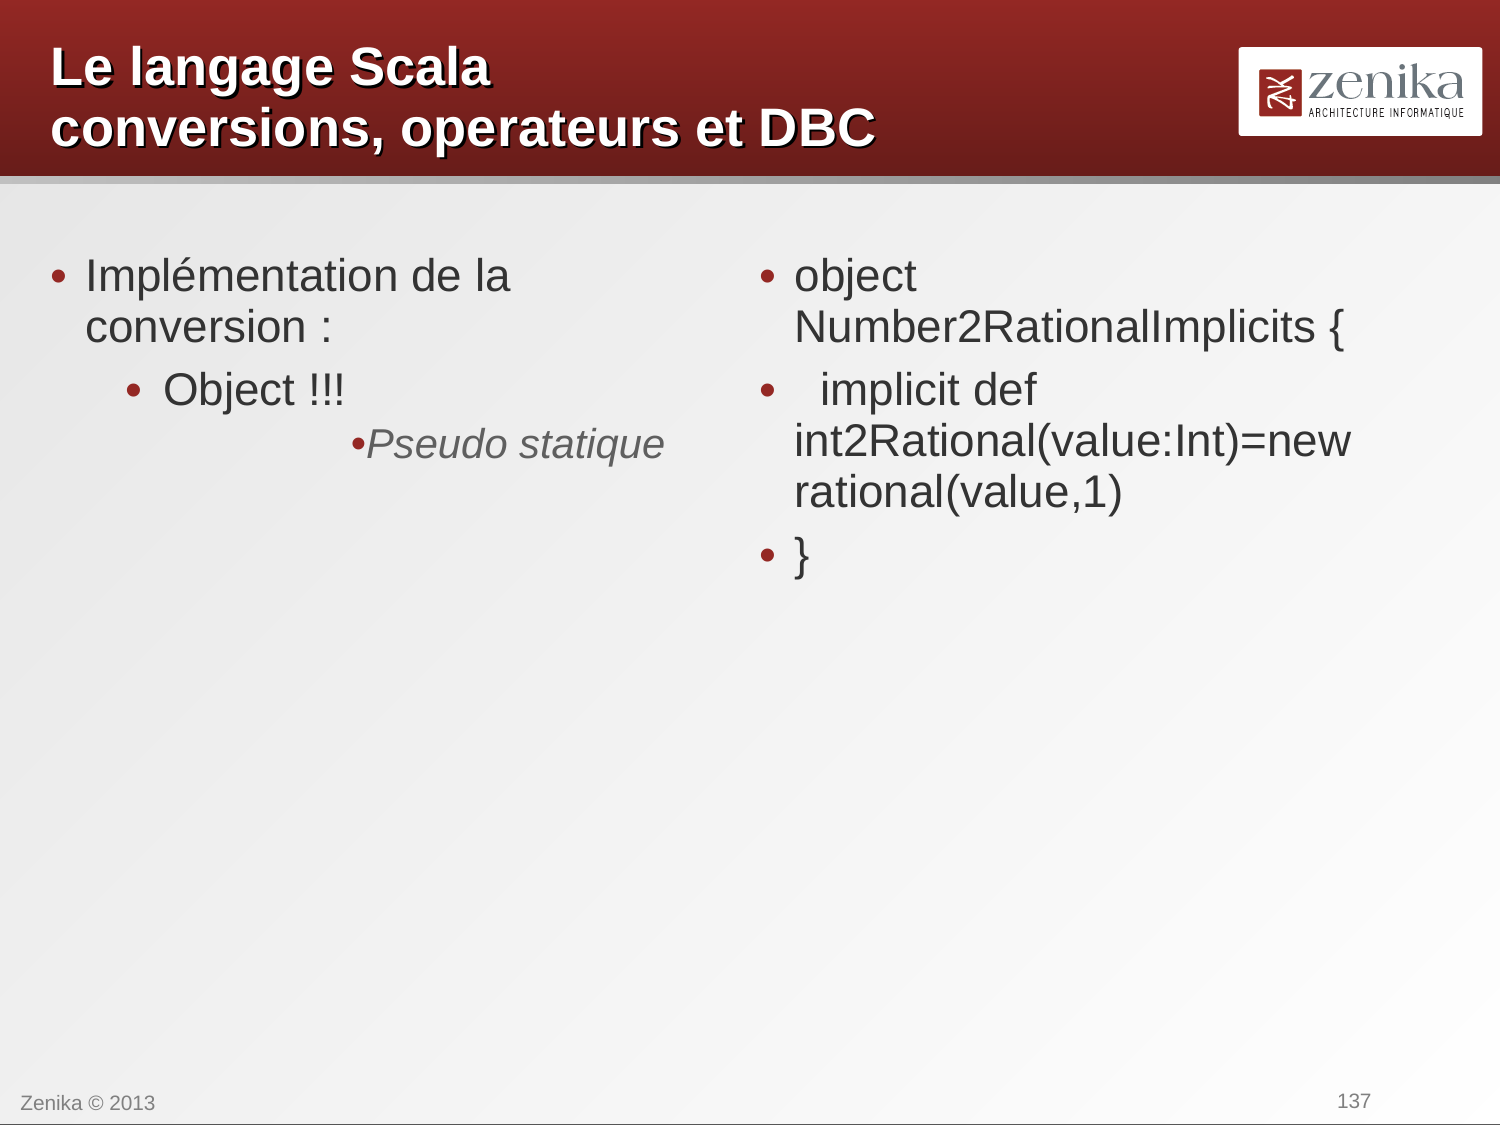

# Le langage Scala conversions, operateurs et DBC
Implémentation de la conversion :
Object !!!
Pseudo statique
object Number2RationalImplicits {
 implicit def int2Rational(value:Int)=new rational(value,1)
}